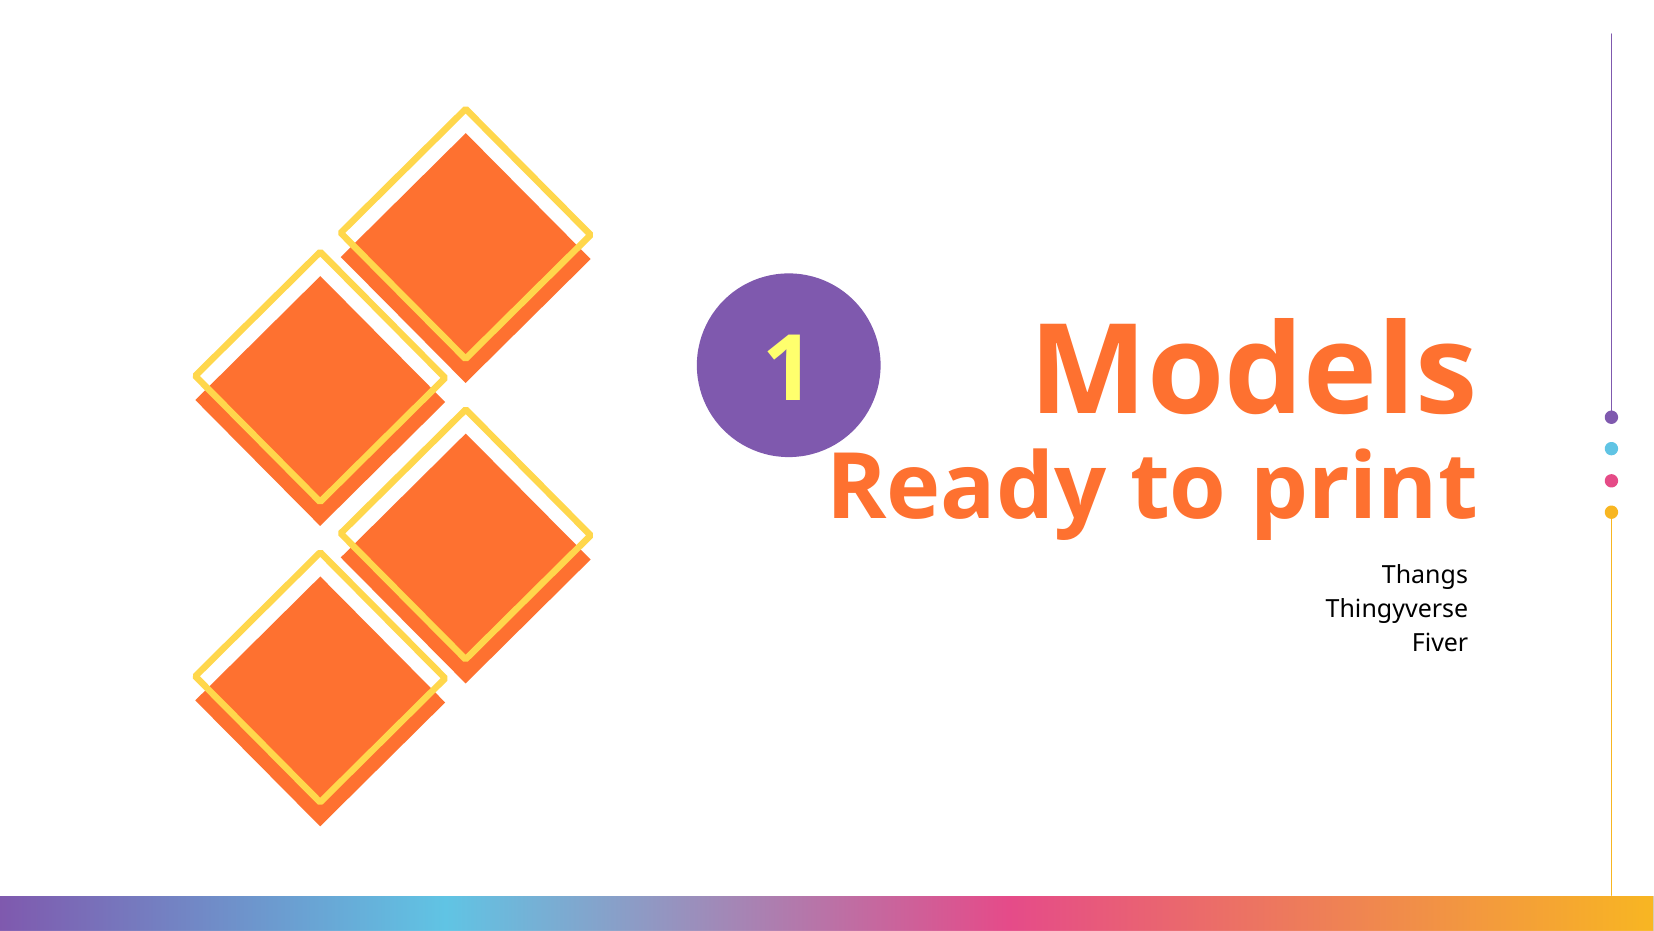

1
# Models
Ready to print
Thangs
Thingyverse
Fiver